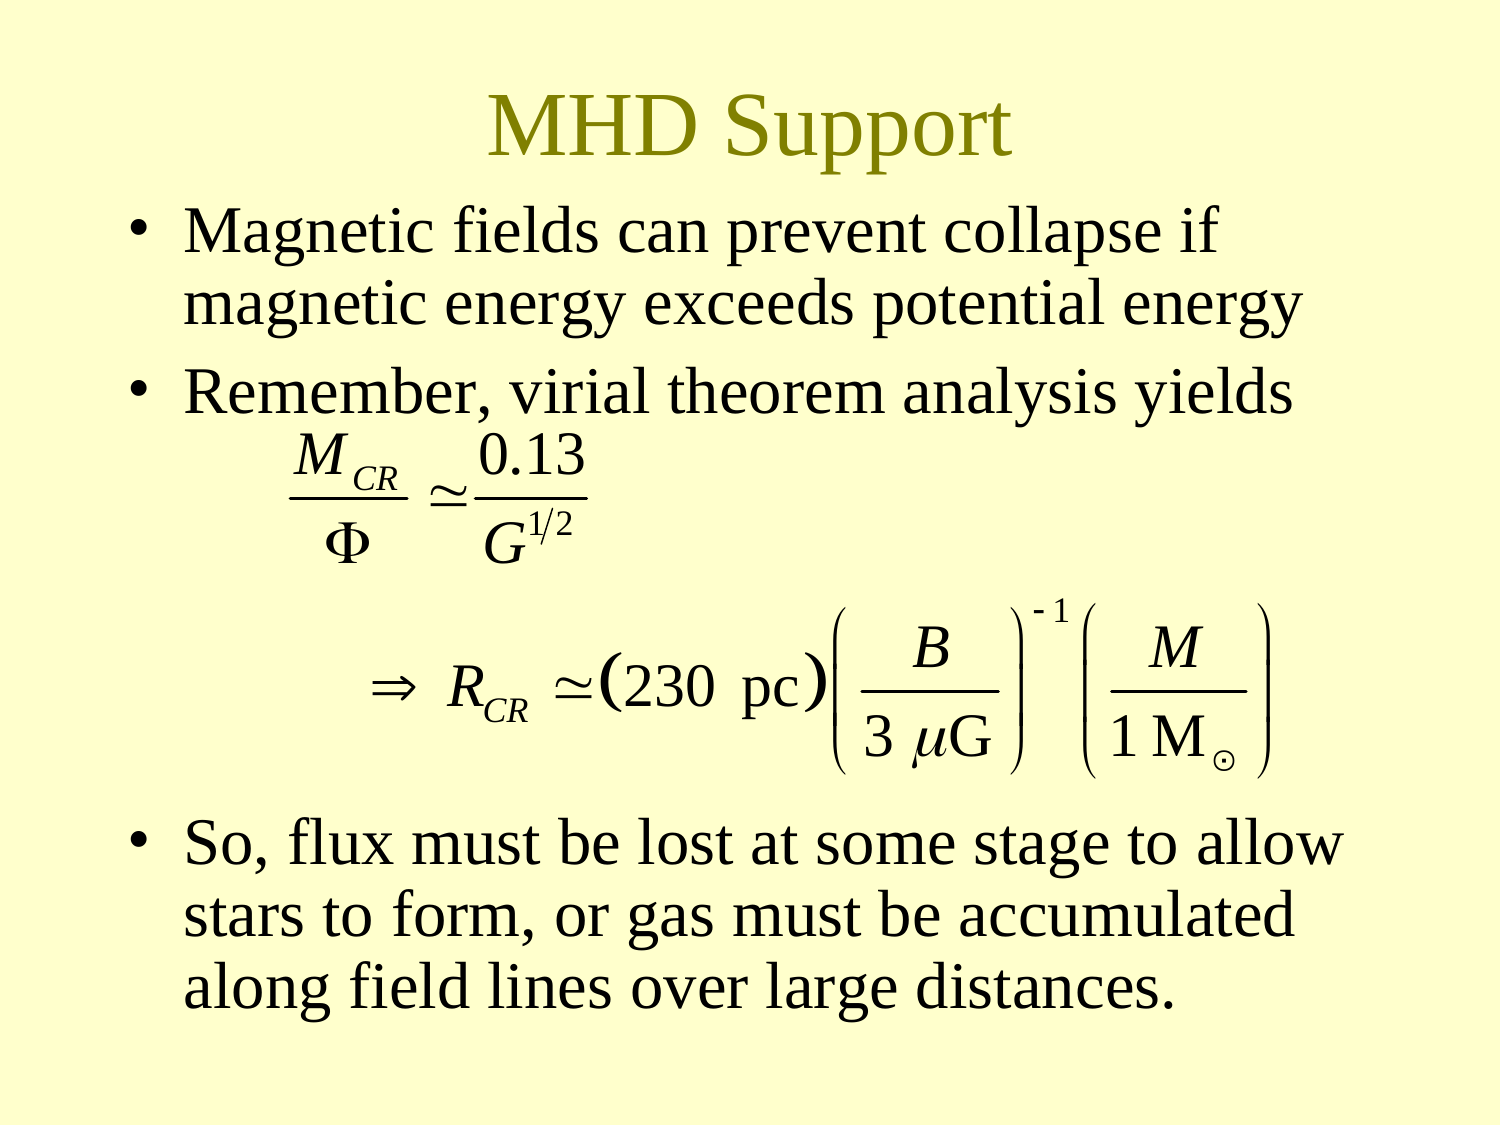

# MHD Support
Magnetic fields can prevent collapse if magnetic energy exceeds potential energy
Remember, virial theorem analysis yields
So, flux must be lost at some stage to allow stars to form, or gas must be accumulated along field lines over large distances.